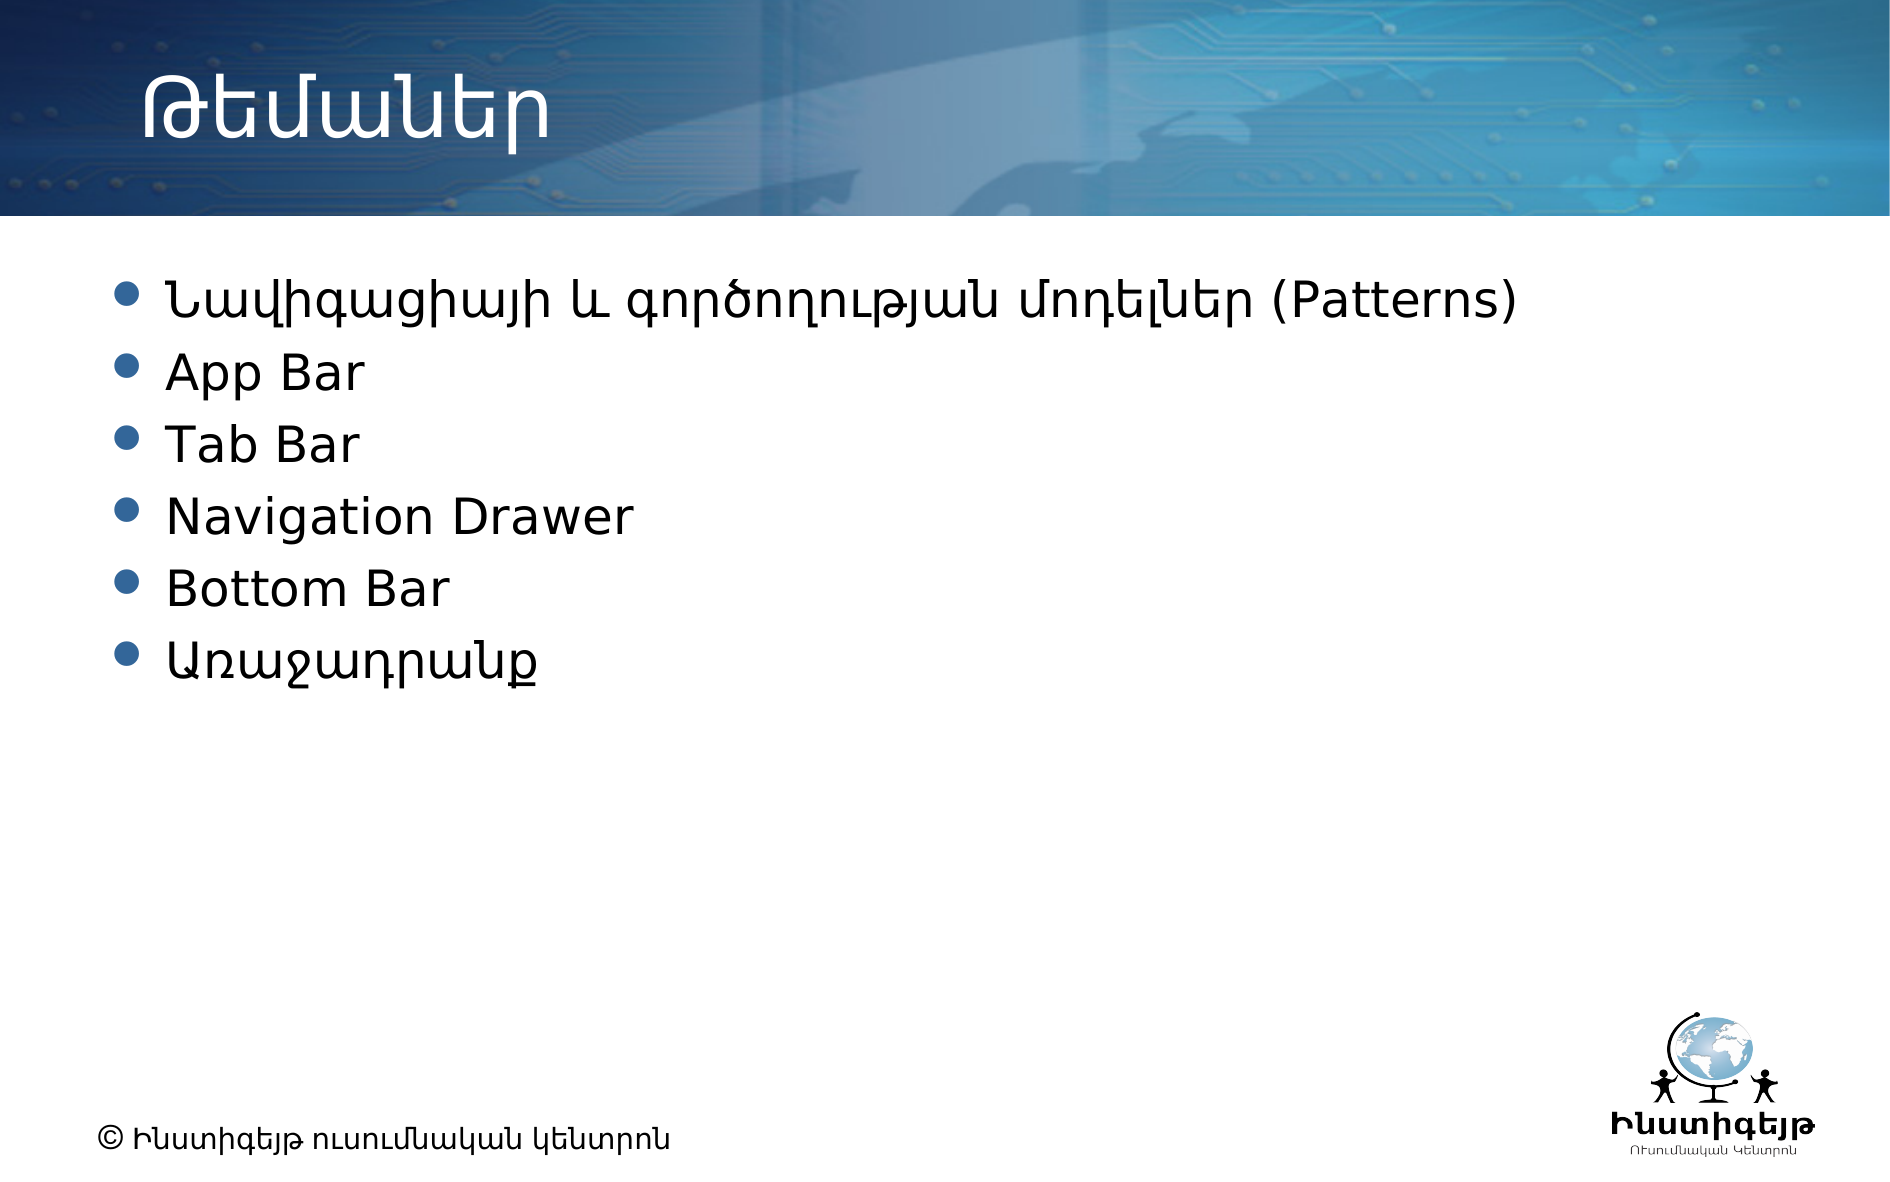

Թեմաներ
# Նավիգացիայի և գործողության մոդելներ (Patterns)
App Bar
Tab Bar
Navigation Drawer
Bottom Bar
Առաջադրանք